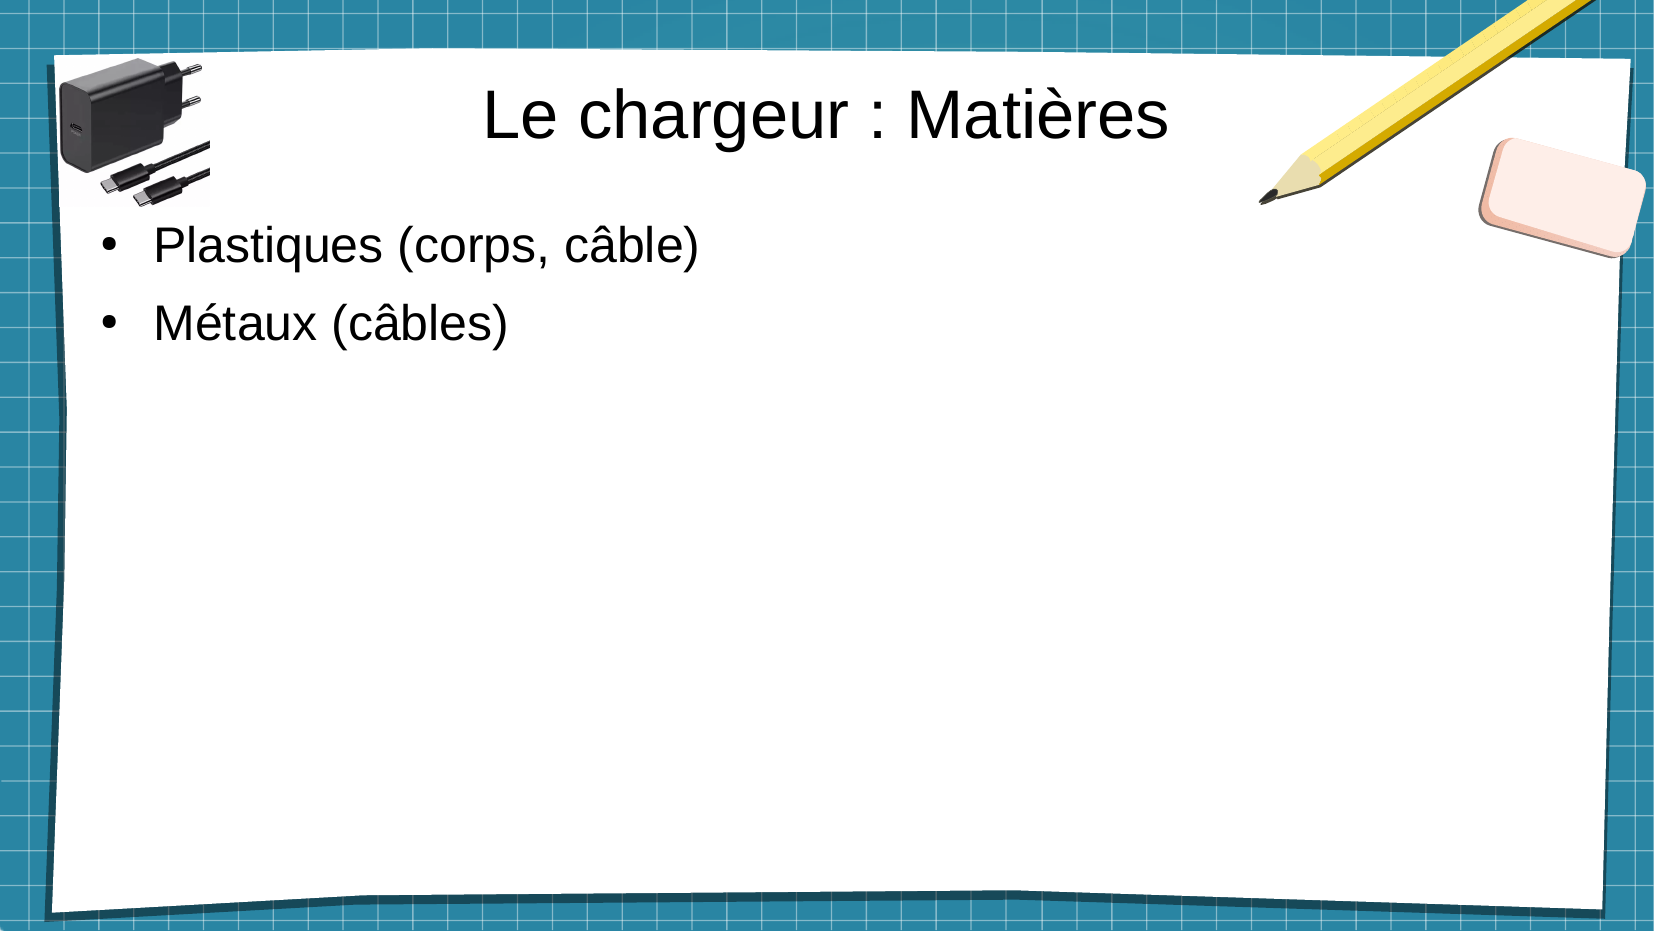

# Le chargeur : Matières
Plastiques (corps, câble)
Métaux (câbles)